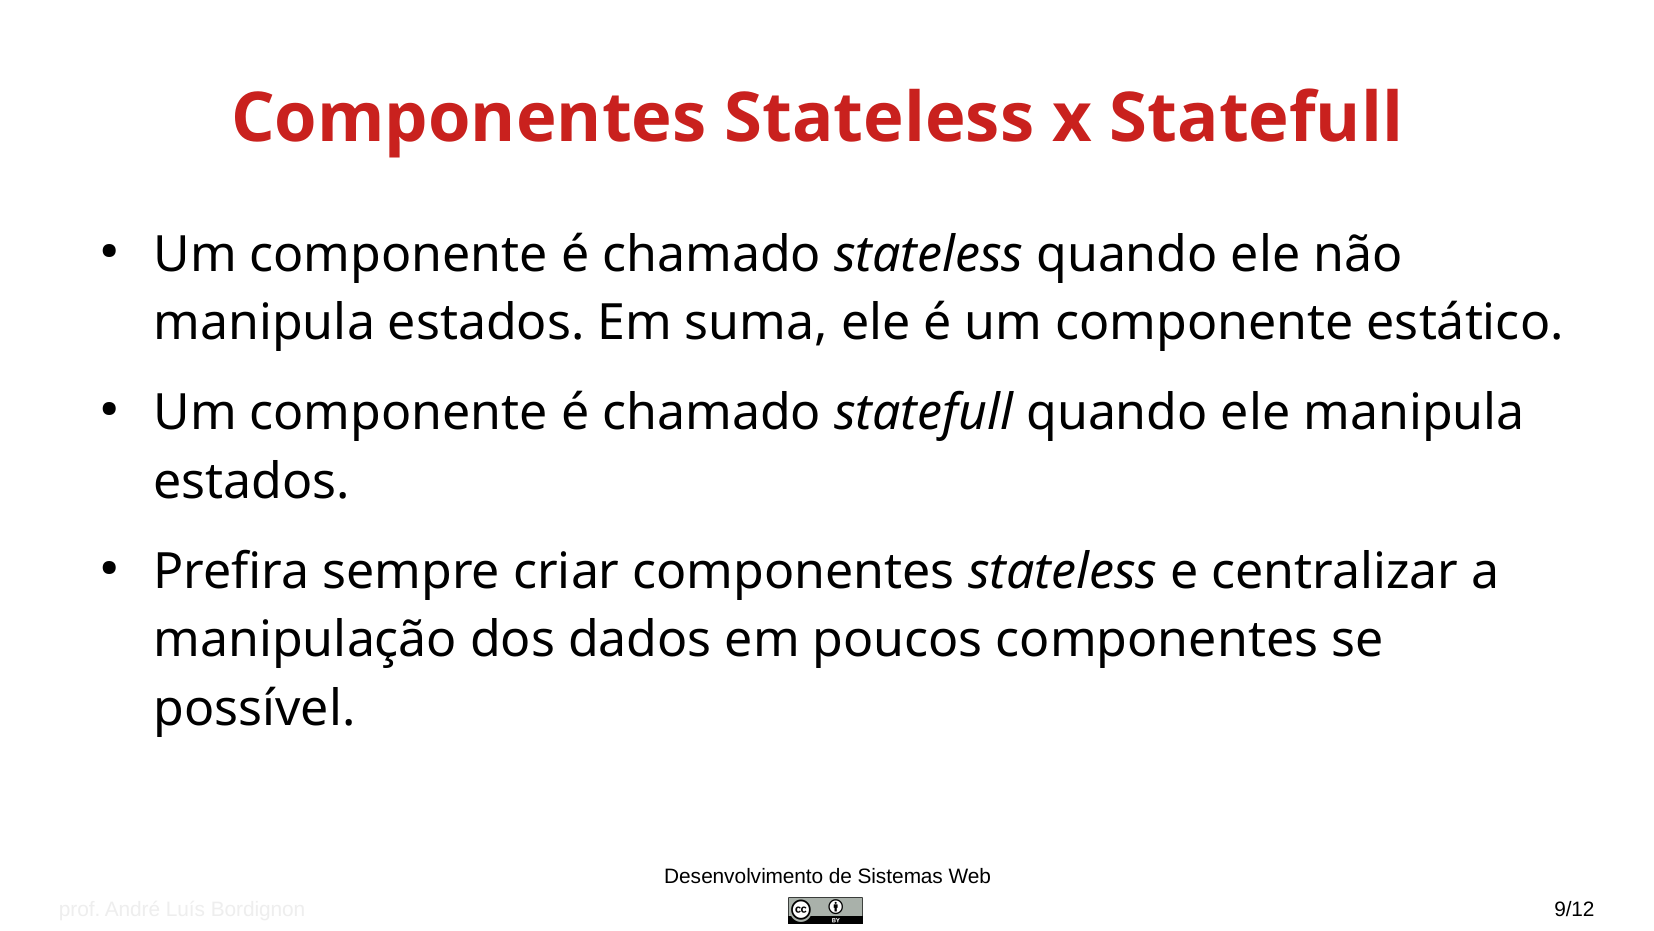

# Componentes Stateless x Statefull
Um componente é chamado stateless quando ele não manipula estados. Em suma, ele é um componente estático.
Um componente é chamado statefull quando ele manipula estados.
Prefira sempre criar componentes stateless e centralizar a manipulação dos dados em poucos componentes se possível.
prof. André Luís Bordignon
9